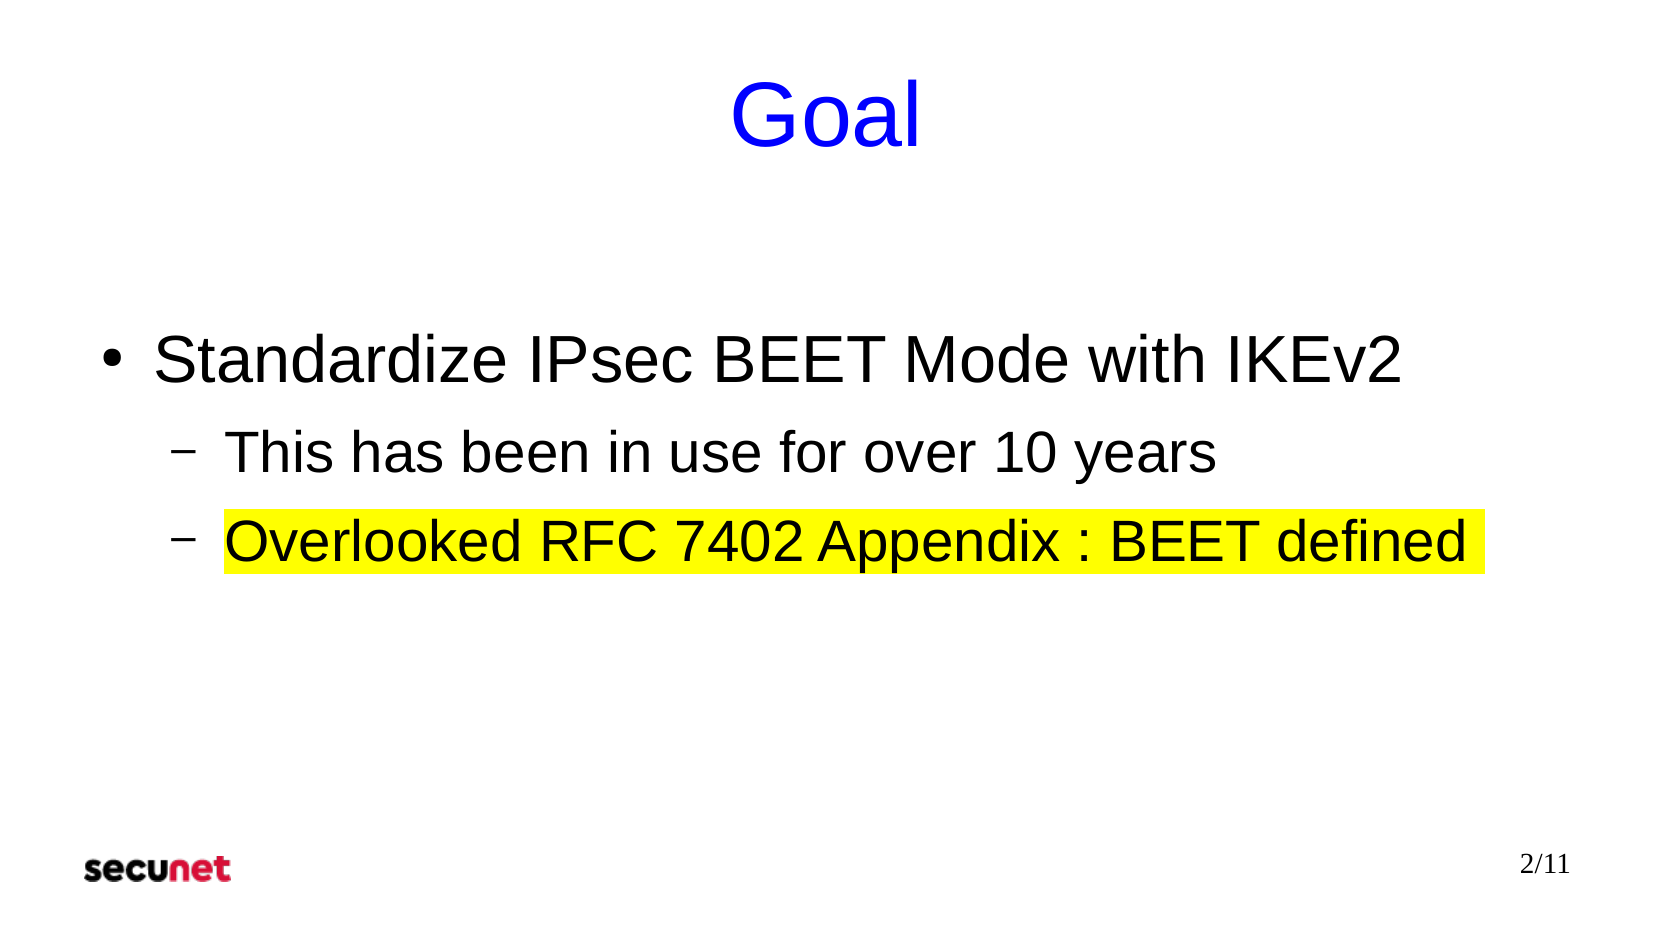

# Goal
Standardize IPsec BEET Mode with IKEv2
This has been in use for over 10 years
Overlooked RFC 7402 Appendix : BEET defined
2